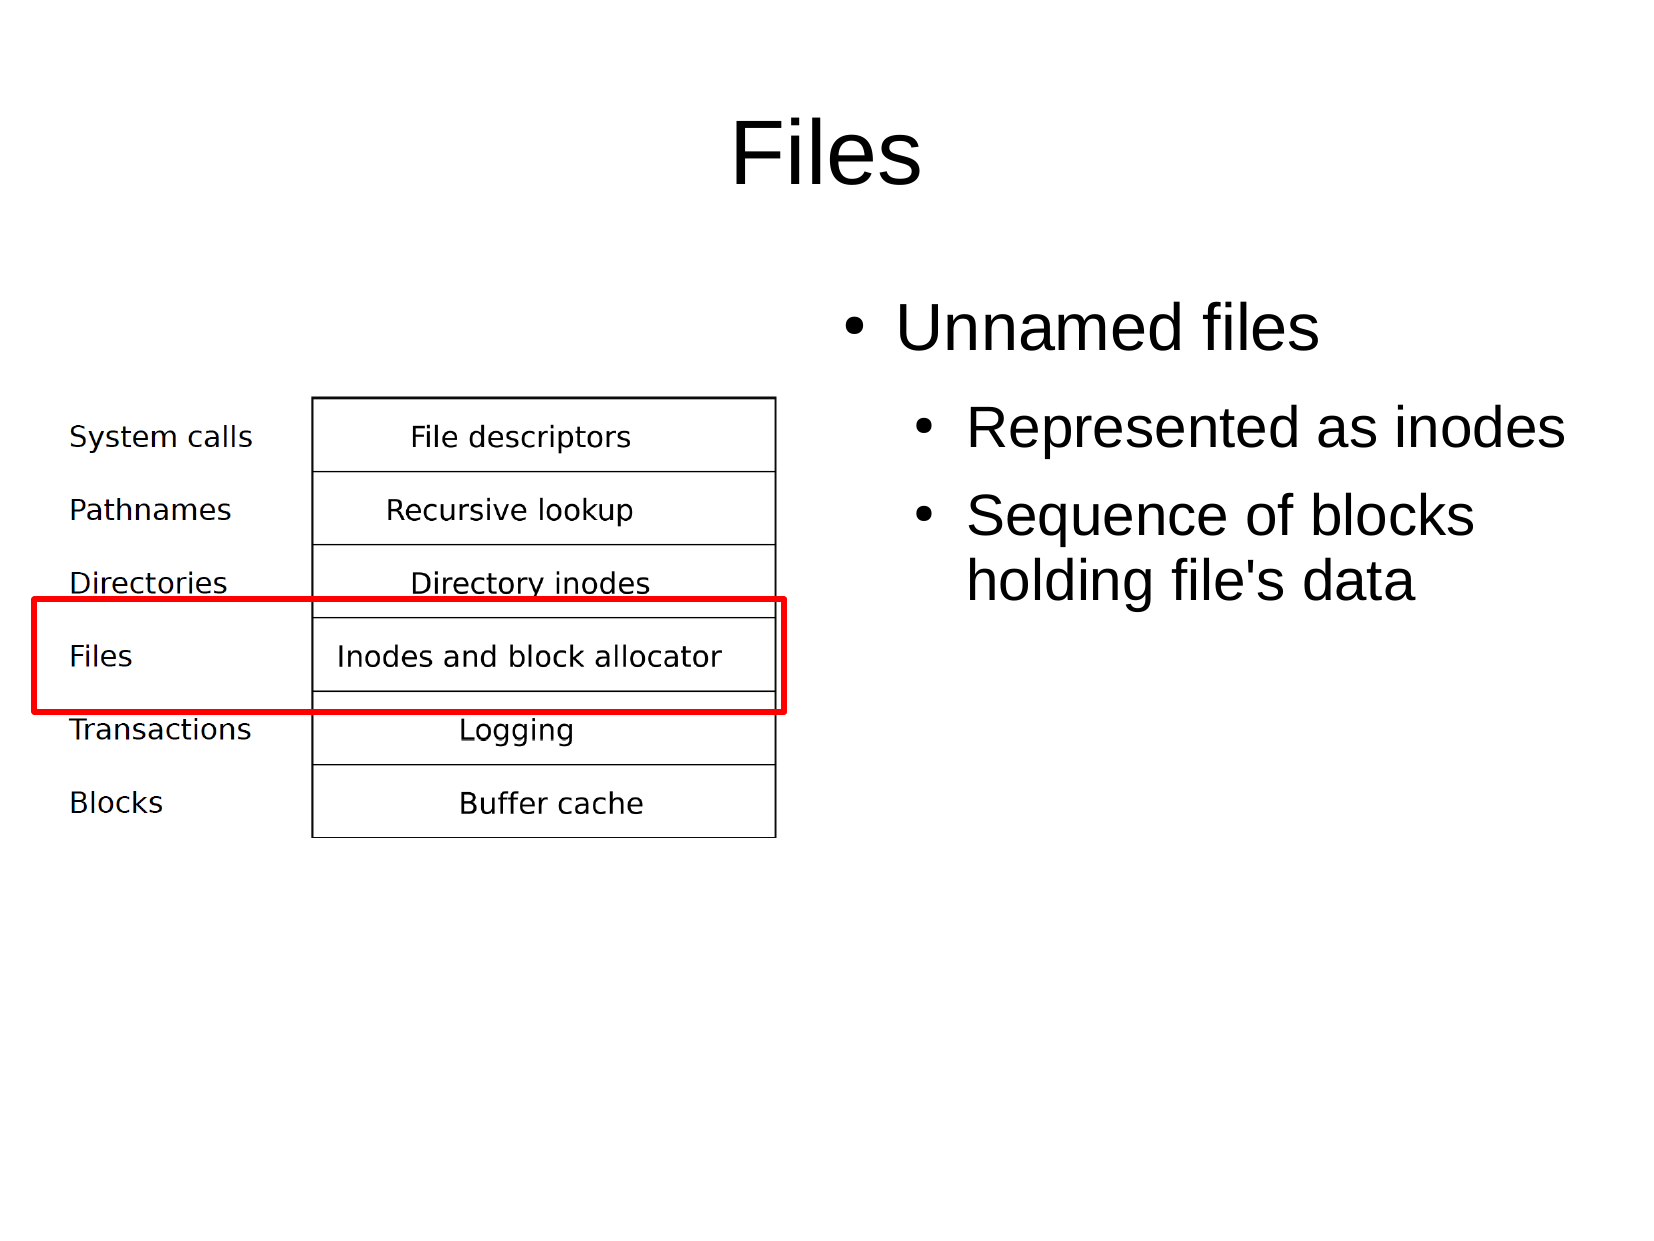

# Files
Unnamed files
Represented as inodes
Sequence of blocks holding file's data